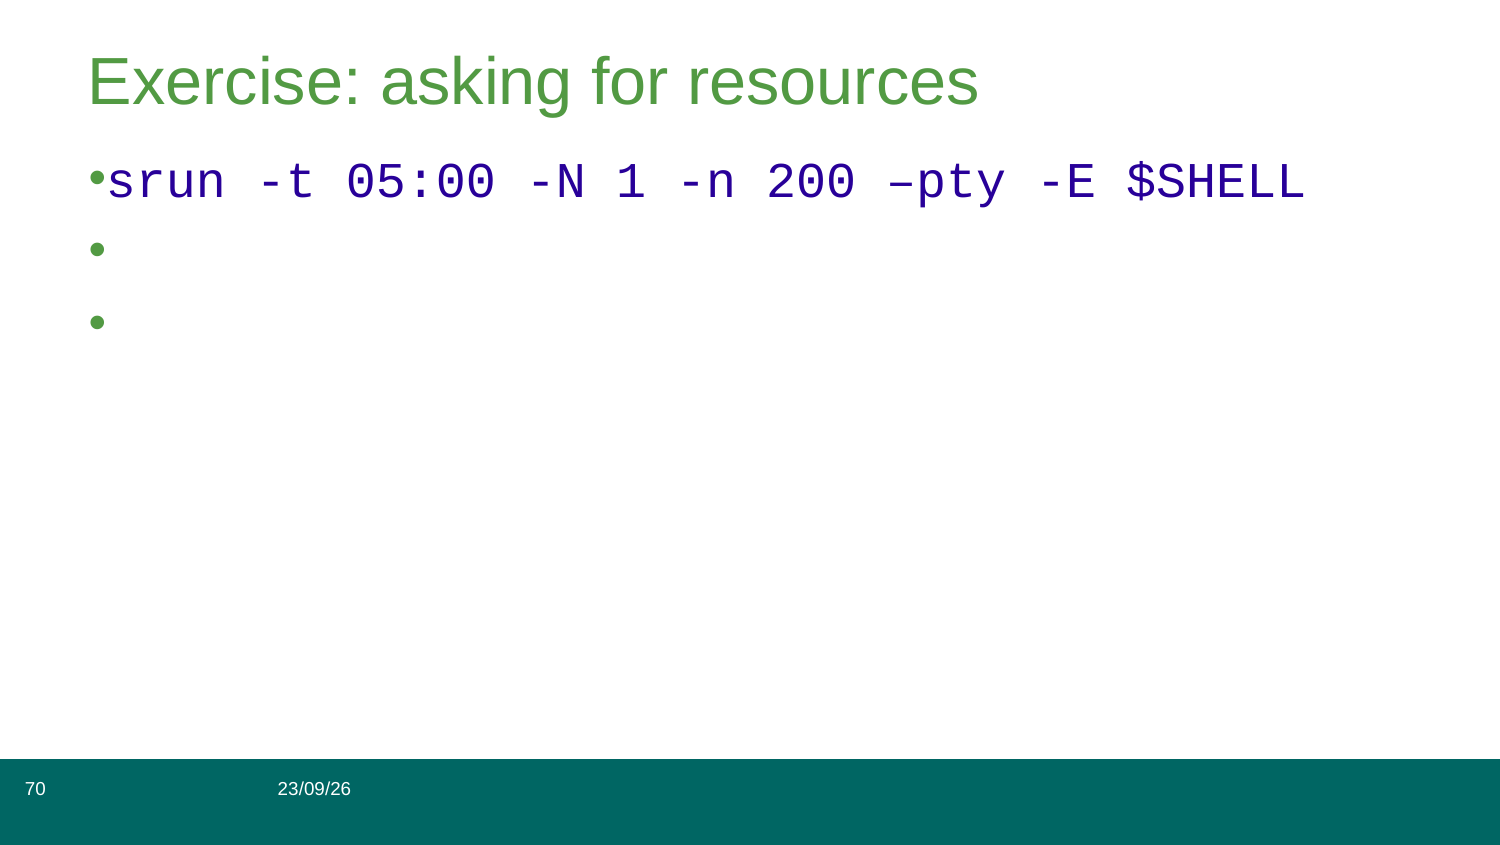

# Exercise: asking for resources
srun -t 05:00 -N 1 -n 200 –pty -E $SHELL